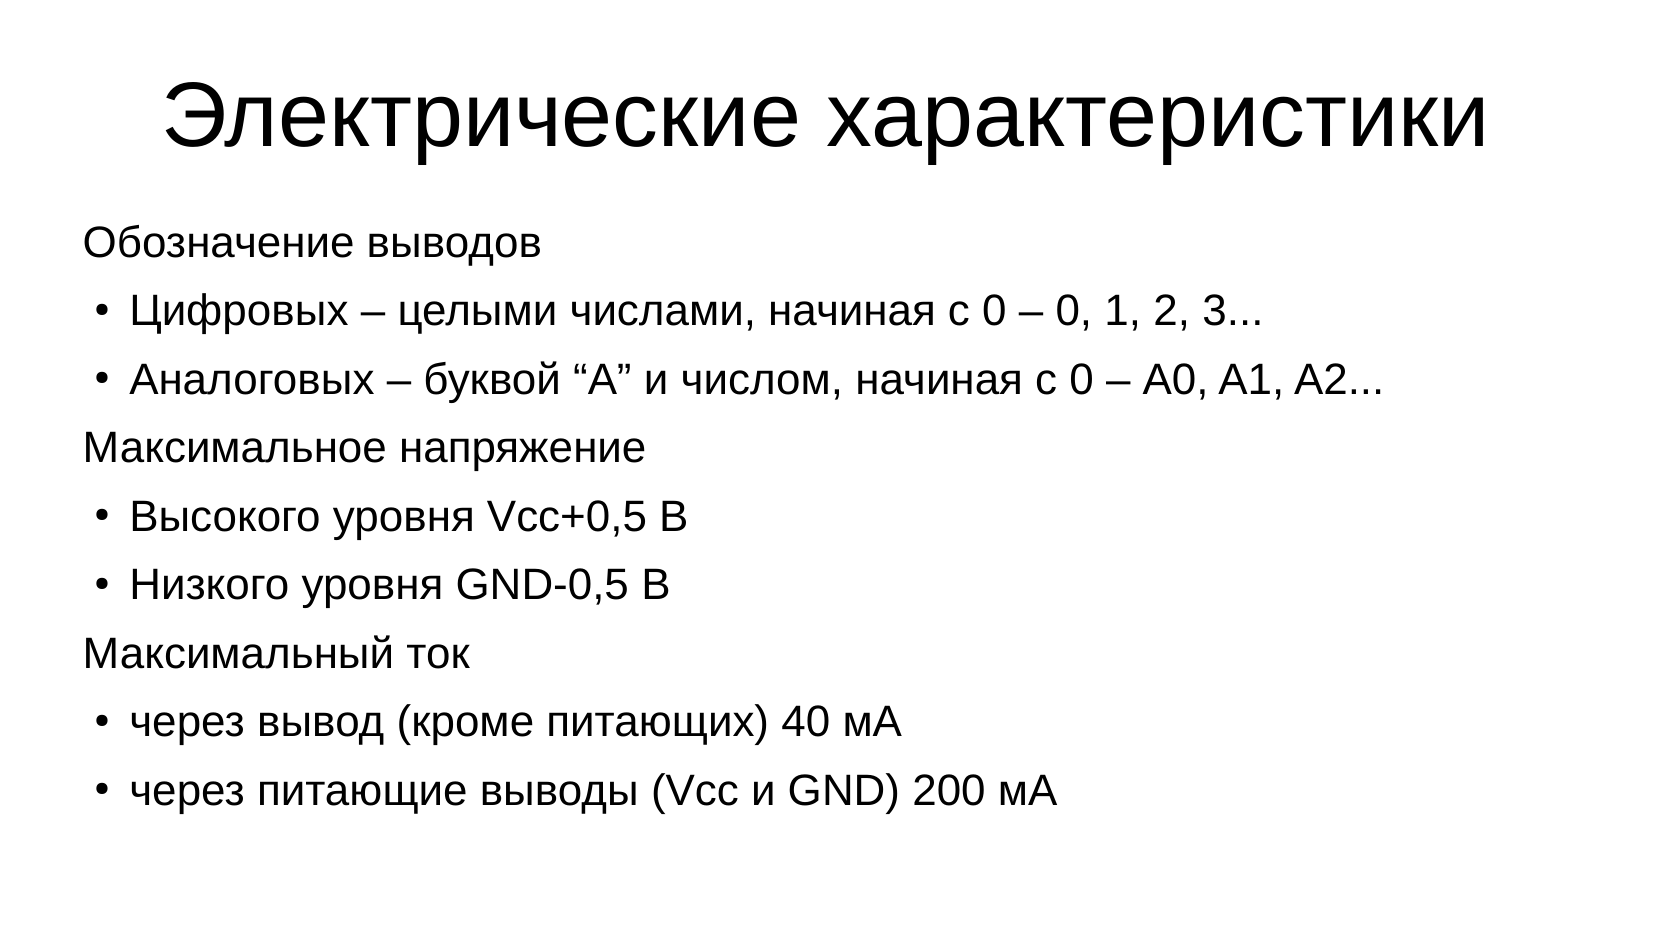

# Электрические характеристики
Обозначение выводов
Цифровых – целыми числами, начиная с 0 – 0, 1, 2, 3...
Аналоговых – буквой “A” и числом, начиная с 0 – A0, A1, A2...
Максимальное напряжение
Высокого уровня Vcc+0,5 В
Низкого уровня GND-0,5 В
Максимальный ток
через вывод (кроме питающих) 40 мА
через питающие выводы (Vcc и GND) 200 мА